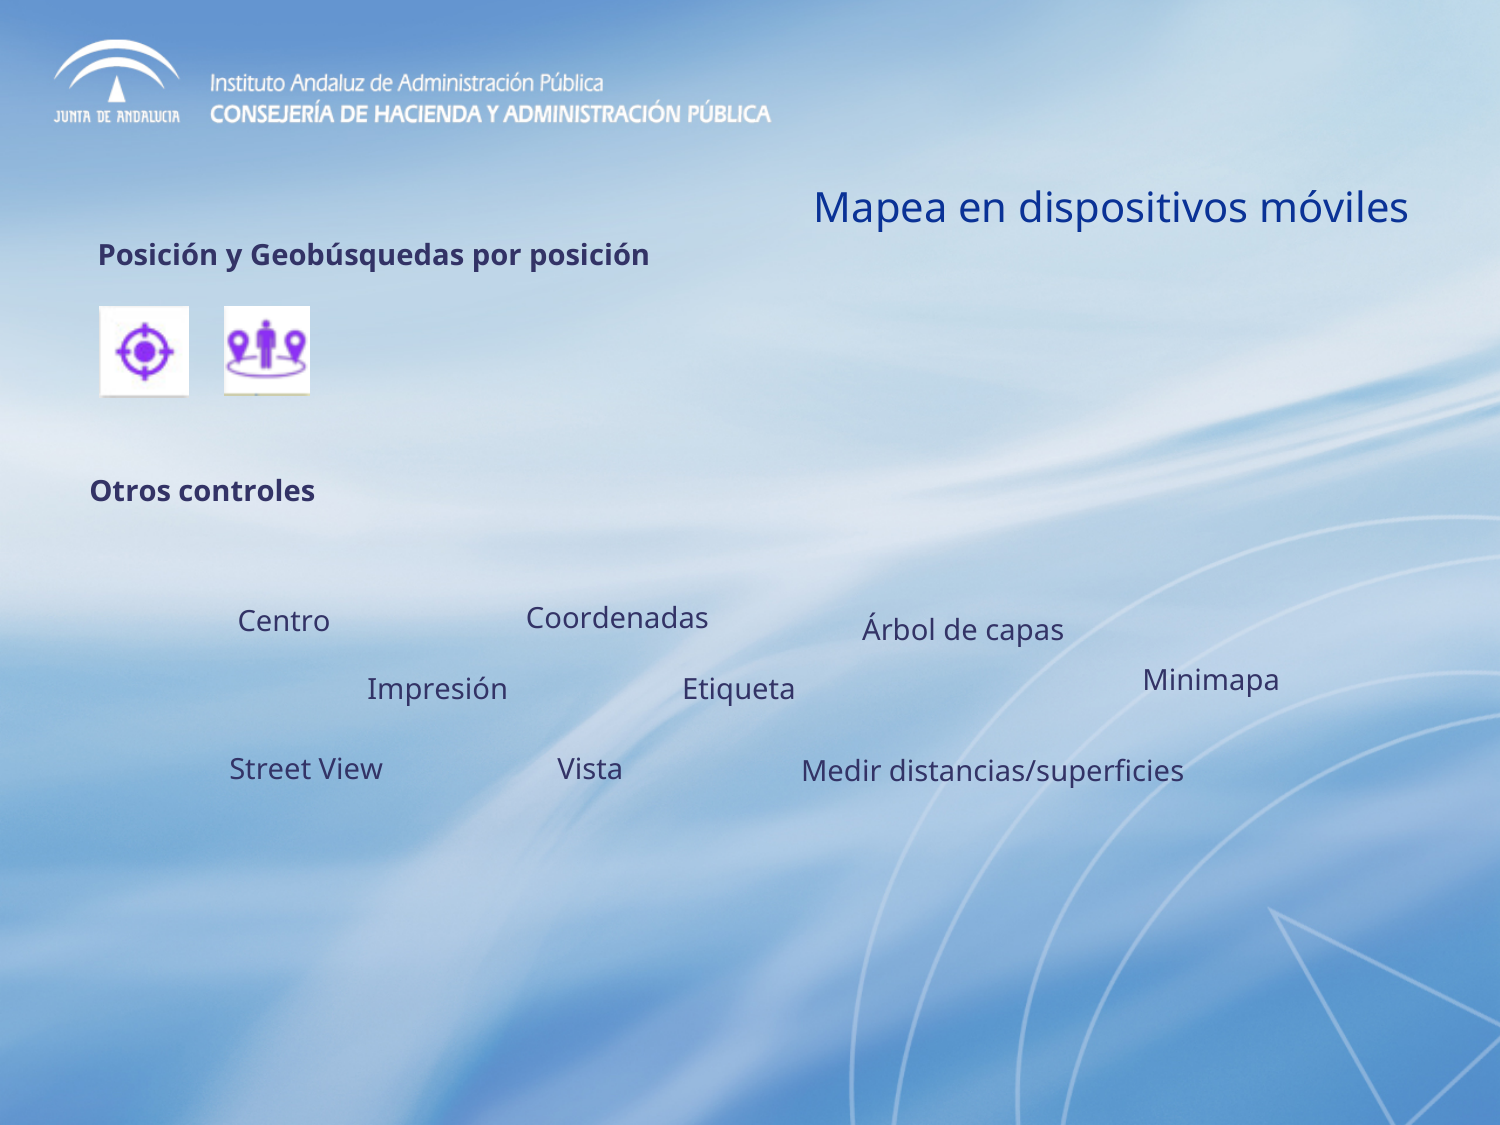

# Mapea en dispositivos móviles
Posición y Geobúsquedas por posición
Otros controles
Coordenadas
Centro
Árbol de capas
Minimapa
Impresión
Etiqueta
Street View
Vista
Medir distancias/superficies